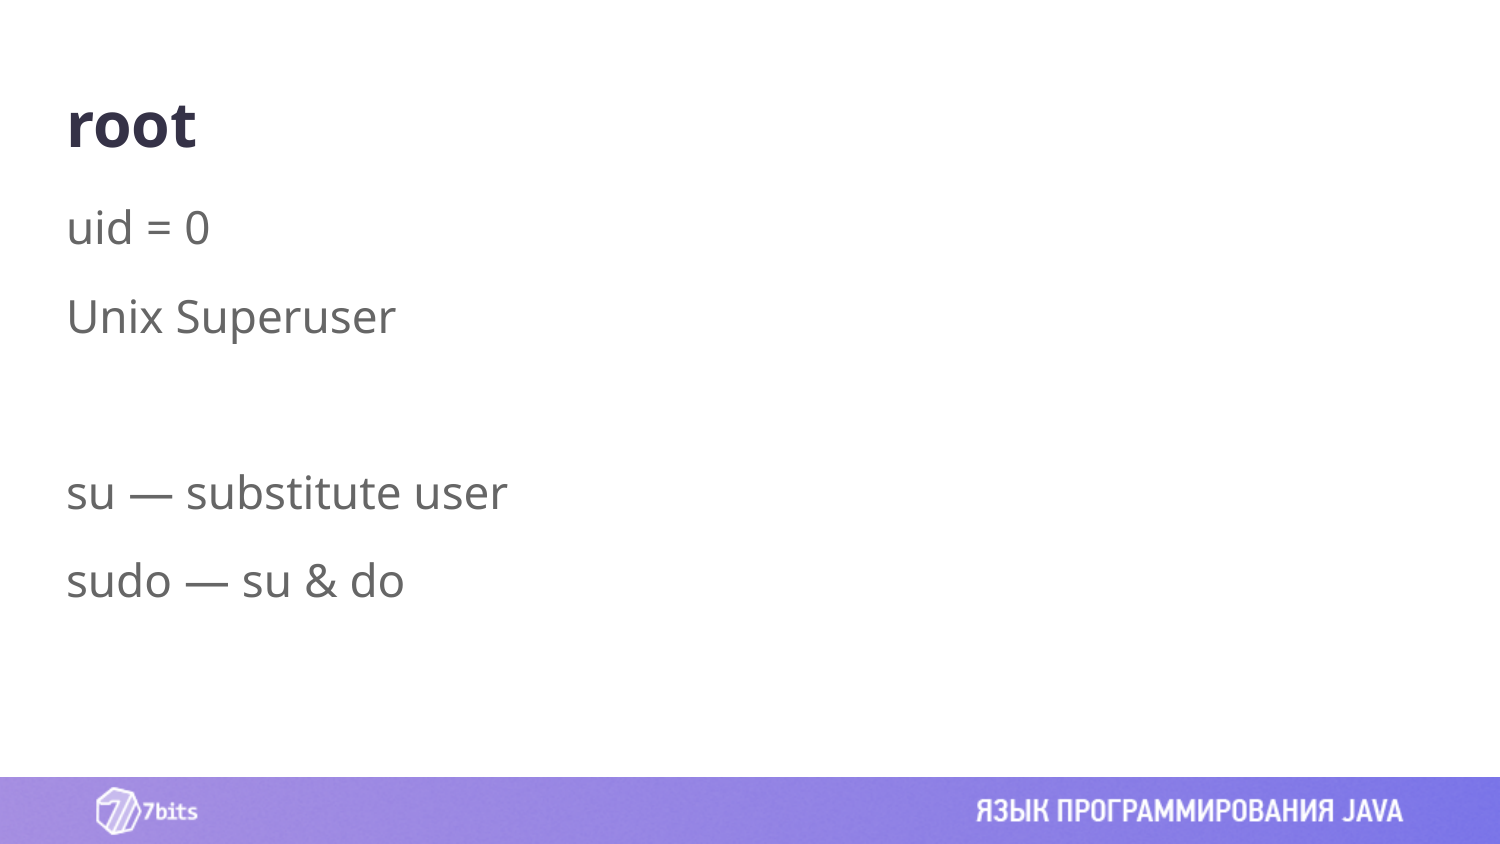

# root
uid = 0
Unix Superuser
su — substitute user
sudo — su & do